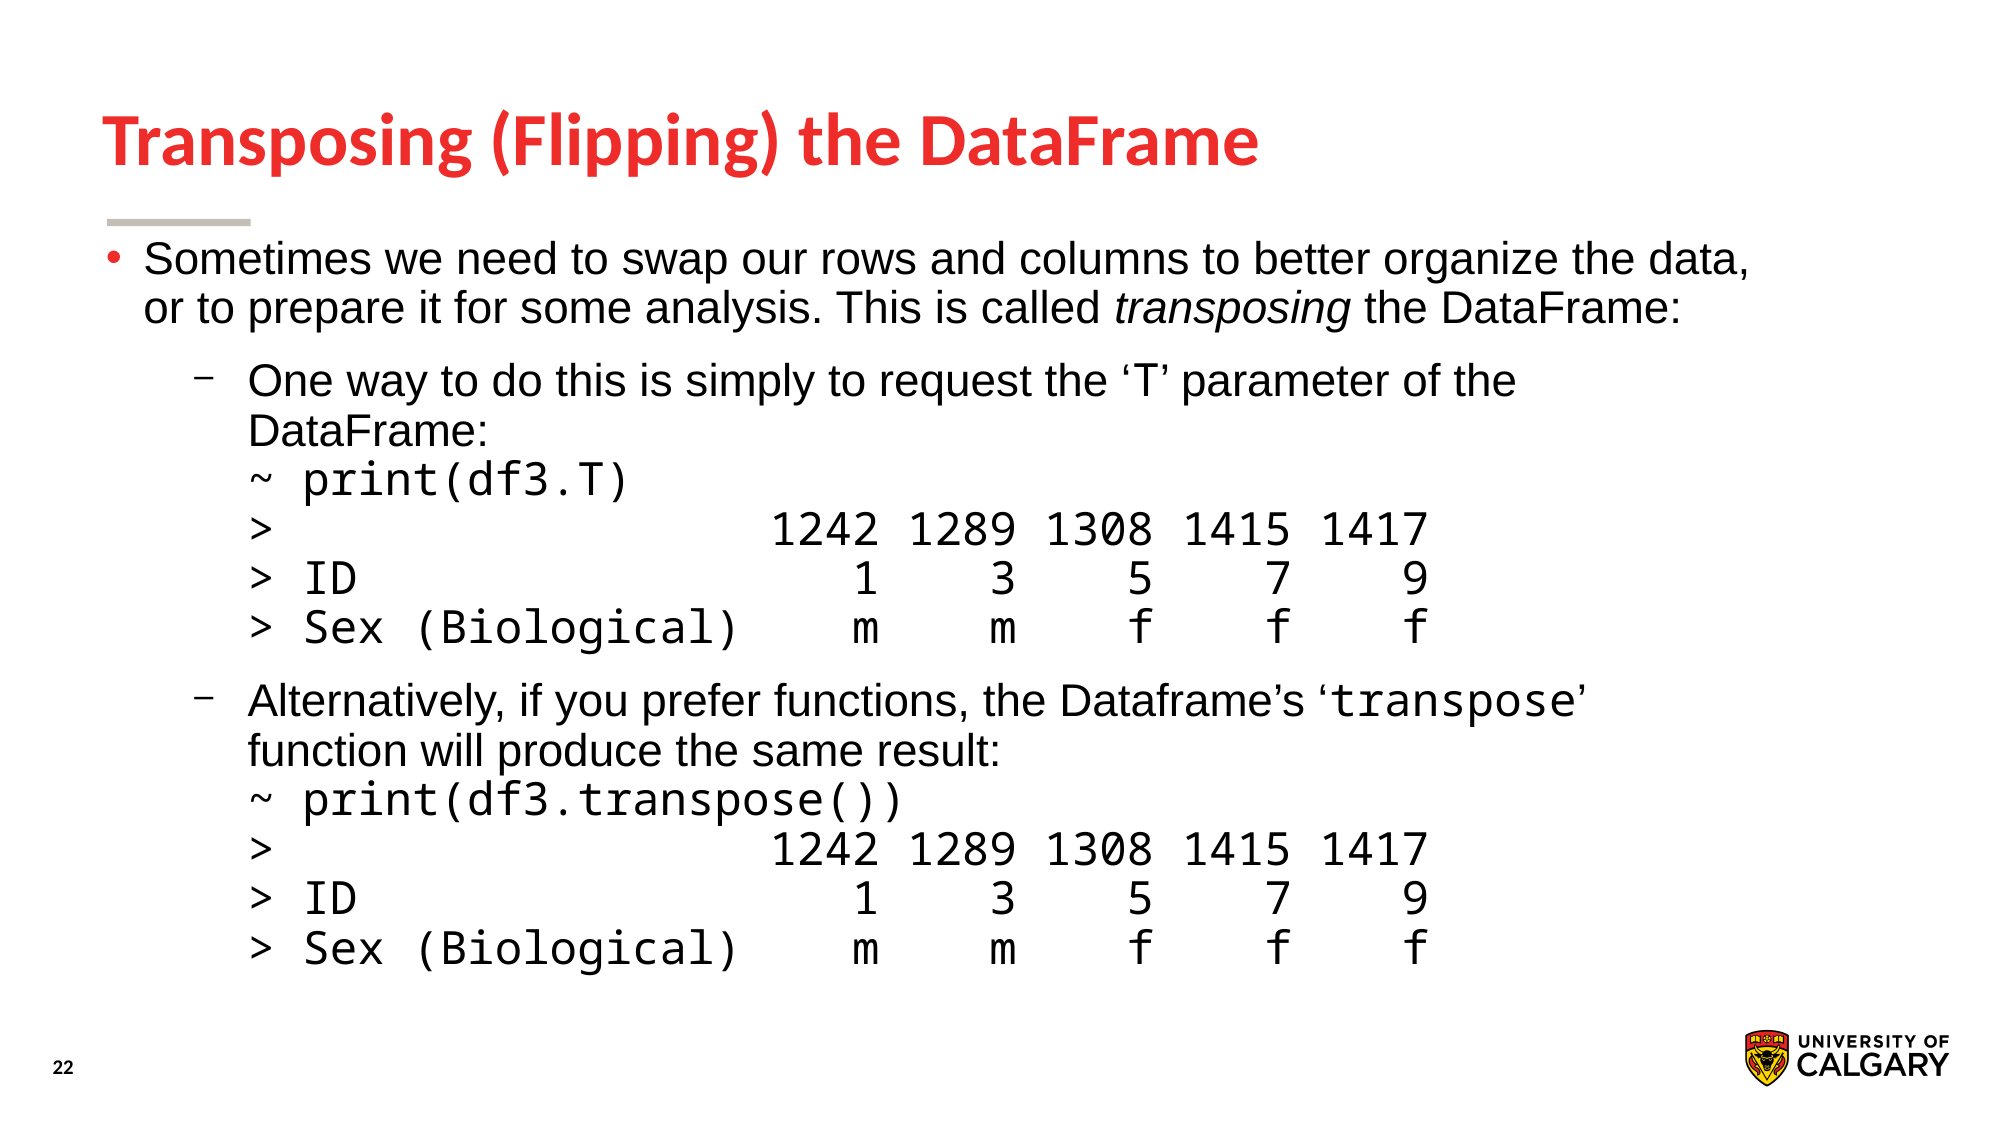

# Transposing (Flipping) the DataFrame
Sometimes we need to swap our rows and columns to better organize the data, or to prepare it for some analysis. This is called transposing the DataFrame:
One way to do this is simply to request the ‘T’ parameter of the DataFrame:
~ print(df3.T)
> 1242 1289 1308 1415 1417
> ID 1 3 5 7 9
> Sex (Biological) m m f f f
Alternatively, if you prefer functions, the Dataframe’s ‘transpose’ function will produce the same result:
~ print(df3.transpose())
> 1242 1289 1308 1415 1417
> ID 1 3 5 7 9
> Sex (Biological) m m f f f